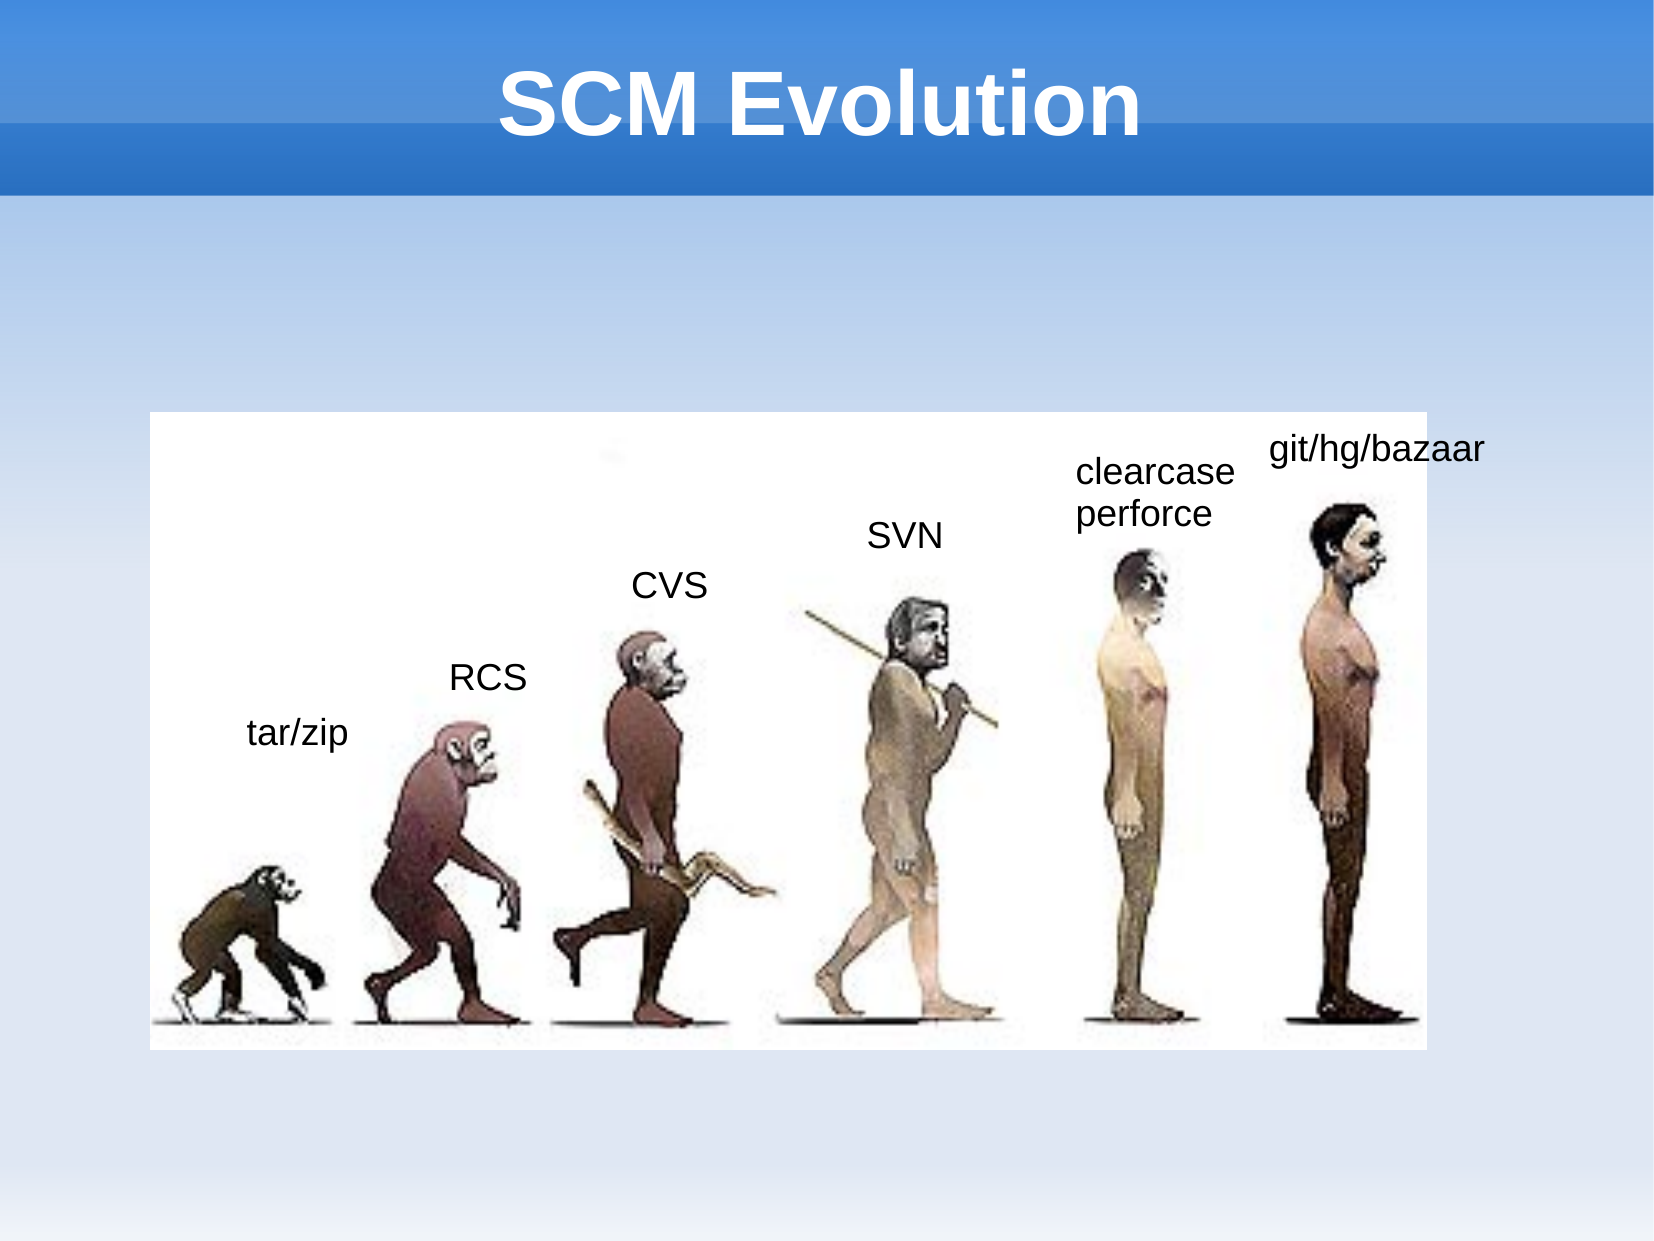

# SCM Evolution
git/hg/bazaar
clearcase
perforce
SVN
CVS
RCS
tar/zip